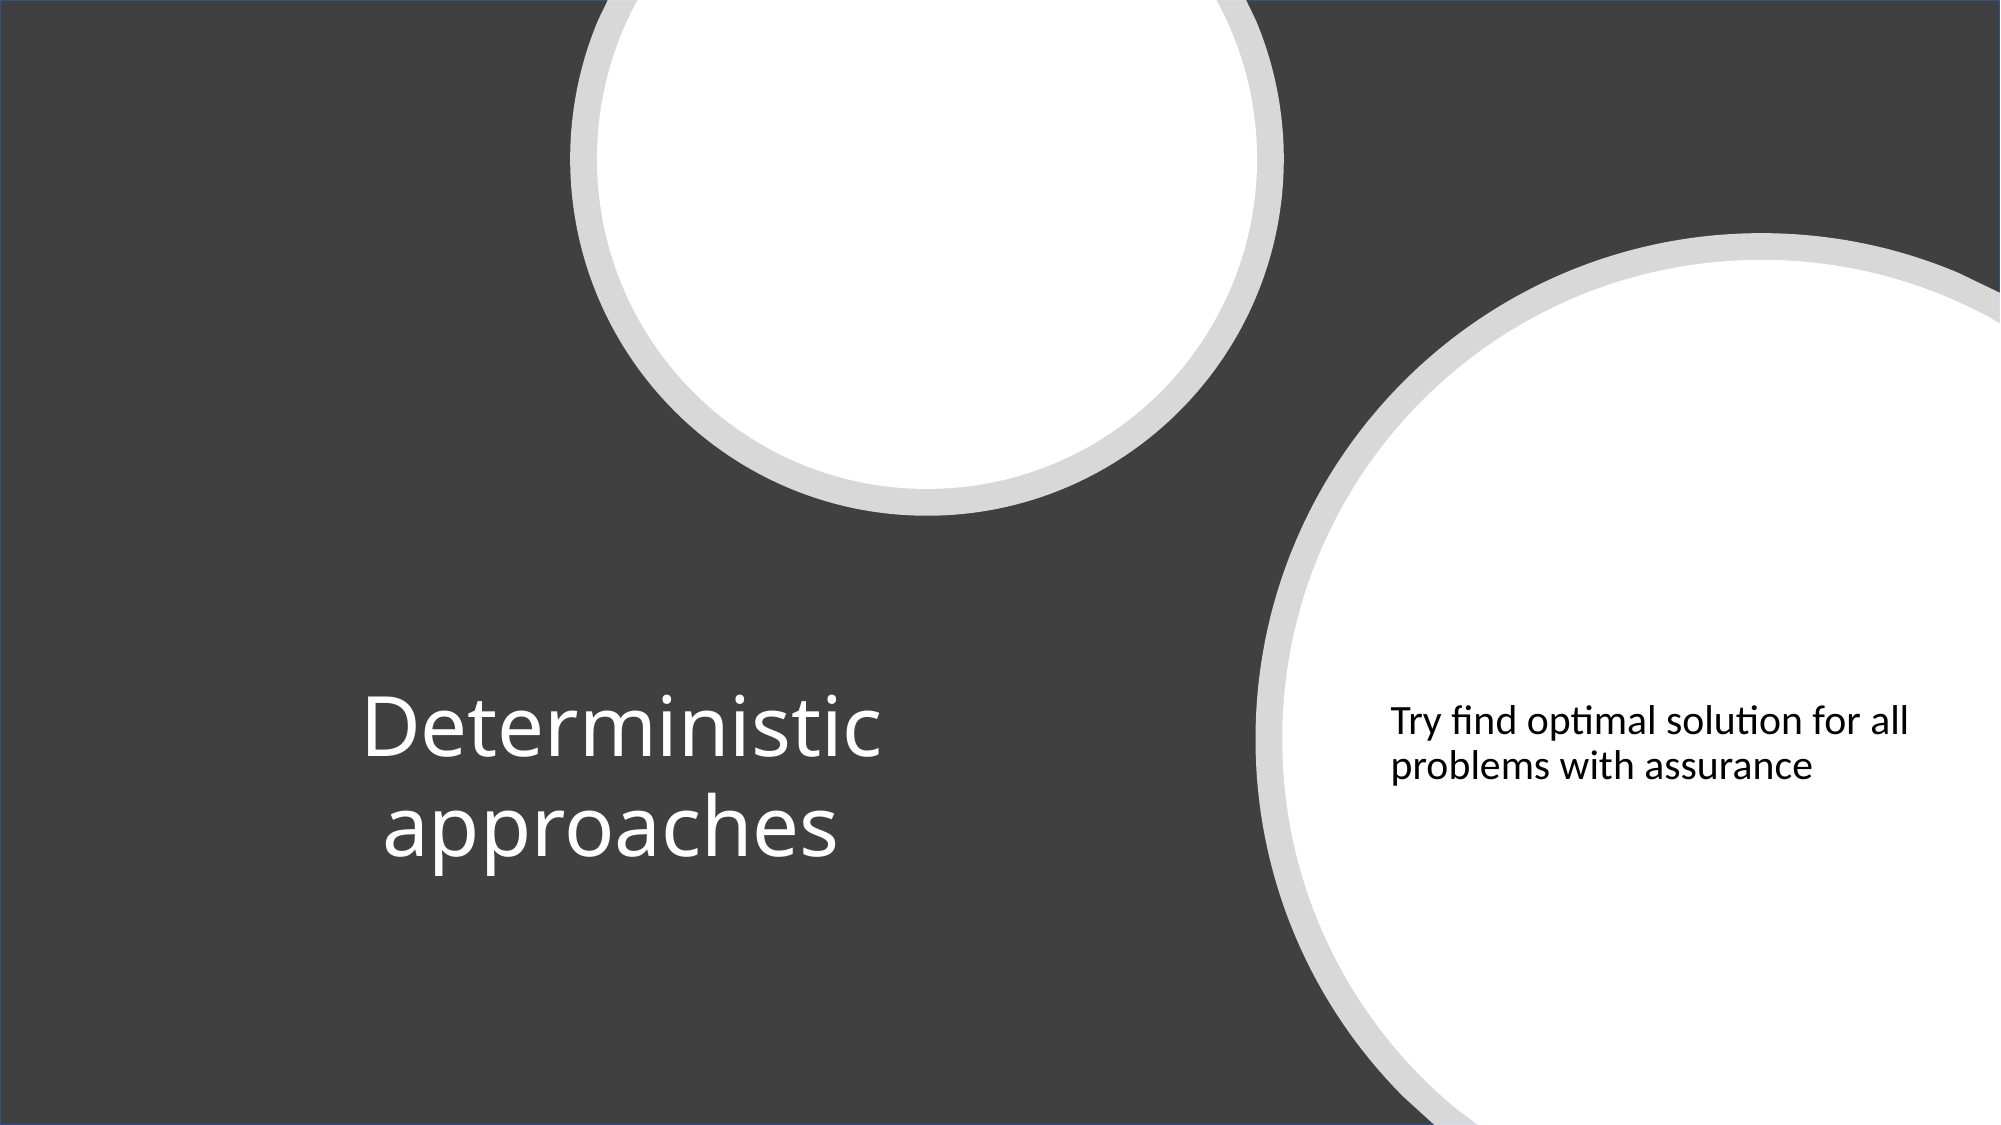

Regression
Function interpolation
RBF interpolation
Try find optimal solution for all problems with assurance
# Deterministic approaches